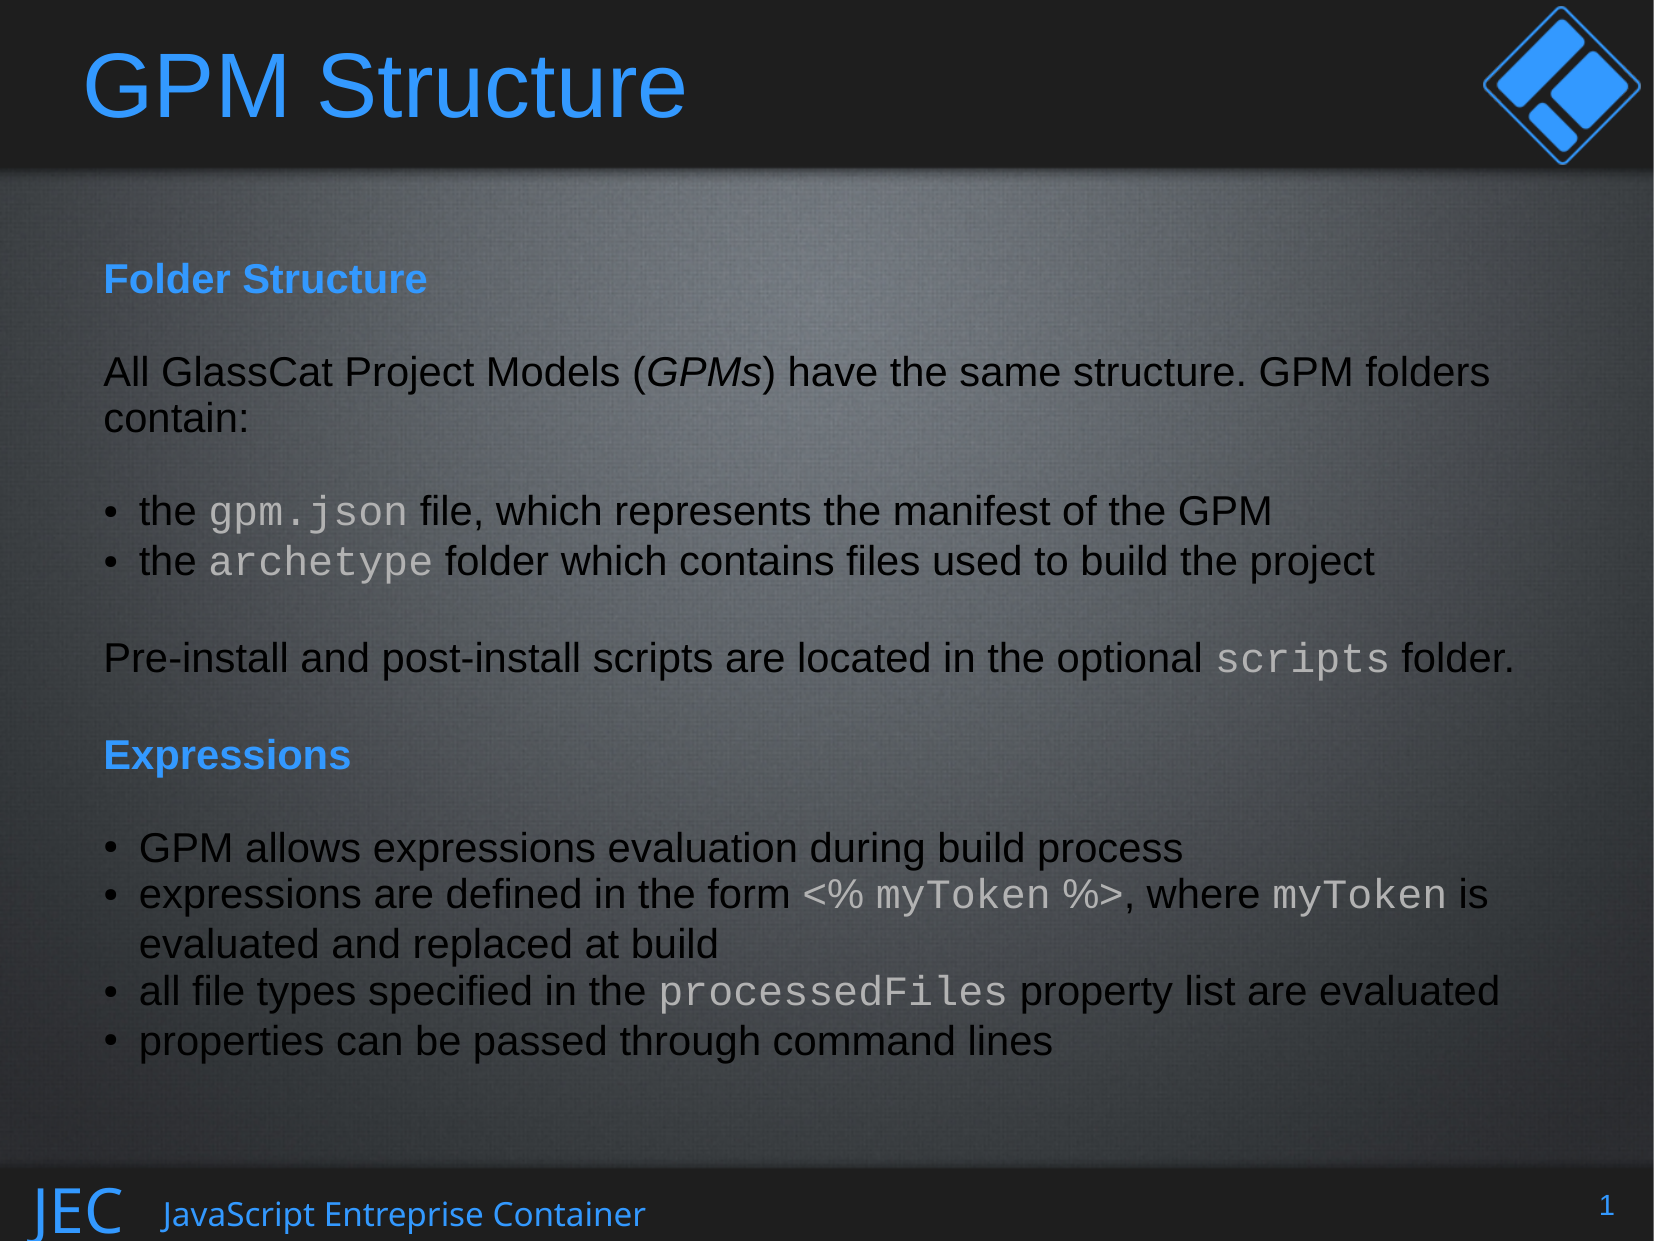

# GPM Structure
Folder Structure
All GlassCat Project Models (GPMs) have the same structure. GPM folders contain:
the gpm.json file, which represents the manifest of the GPM
the archetype folder which contains files used to build the project
Pre-install and post-install scripts are located in the optional scripts folder.
Expressions
GPM allows expressions evaluation during build process
expressions are defined in the form <% myToken %>, where myToken is evaluated and replaced at build
all file types specified in the processedFiles property list are evaluated
properties can be passed through command lines
JEC
1
JavaScript Entreprise Container